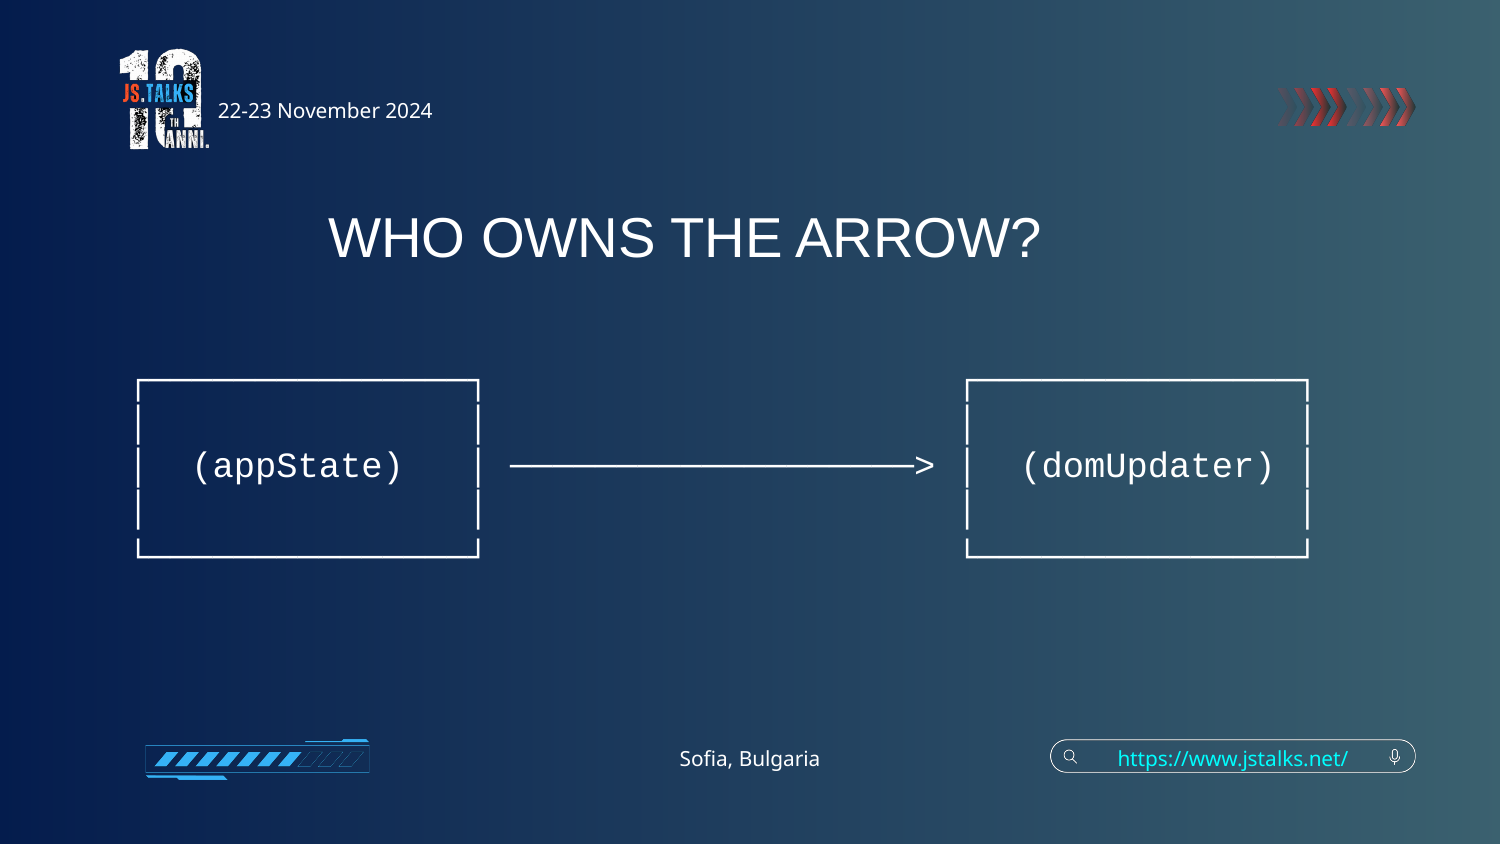

22-23 November 2024
WHO OWNS THE ARROW?
 ┌───────────────┐ ┌───────────────┐
 │ │ │ │
 │ (appState) │ ───────────────────> │ (domUpdater) │
 │ │ │ │
 └───────────────┘ └───────────────┘
Sofia, Bulgaria
https://www.jstalks.net/